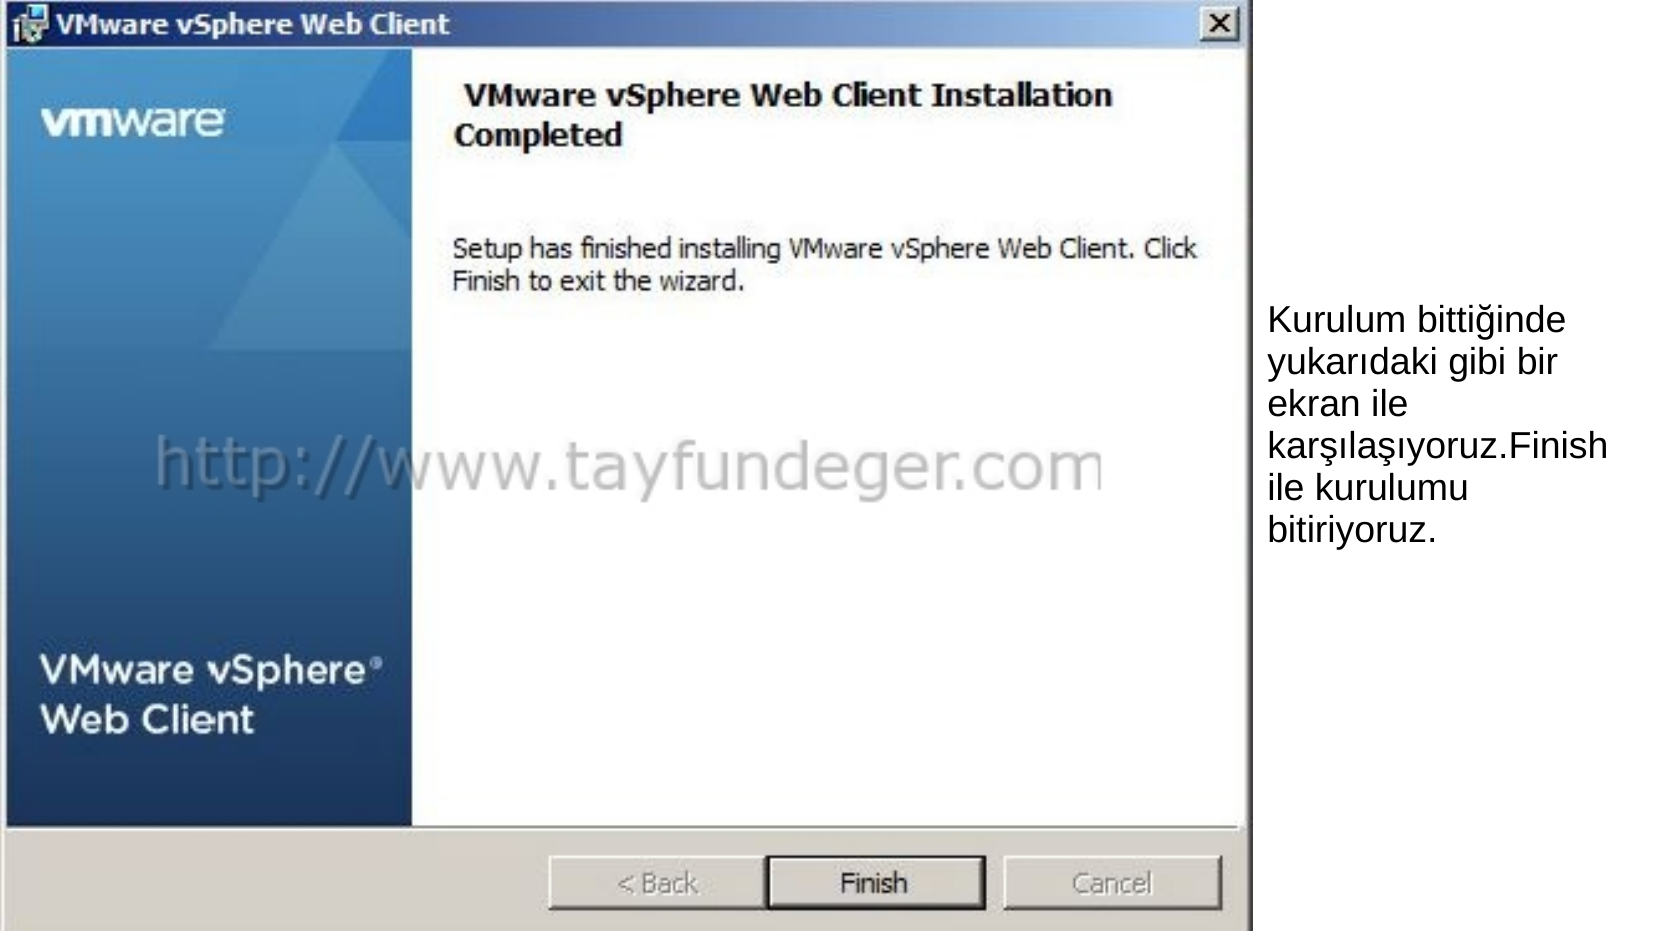

Kurulum bittiğinde yukarıdaki gibi bir ekran ile karşılaşıyoruz.Finish ile kurulumu bitiriyoruz.